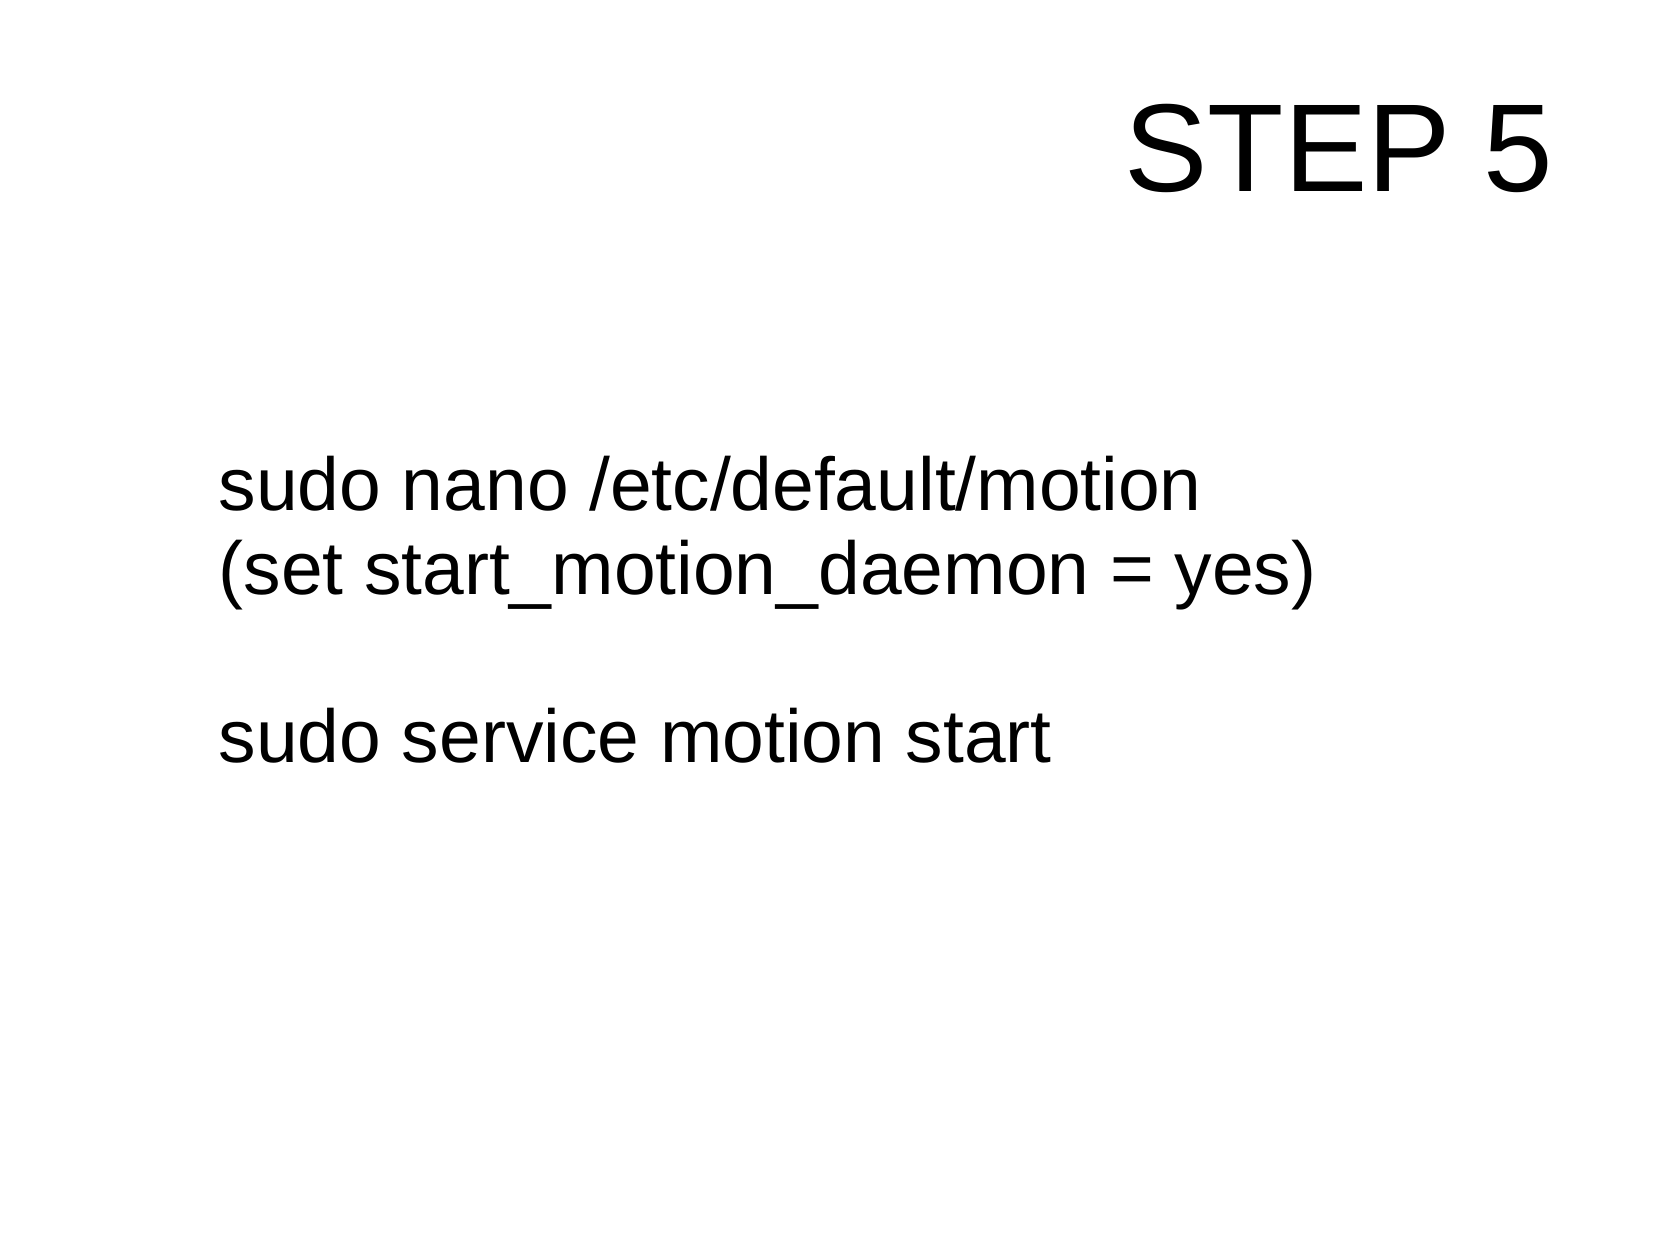

STEP 5
sudo nano /etc/default/motion
(set start_motion_daemon = yes)
sudo service motion start